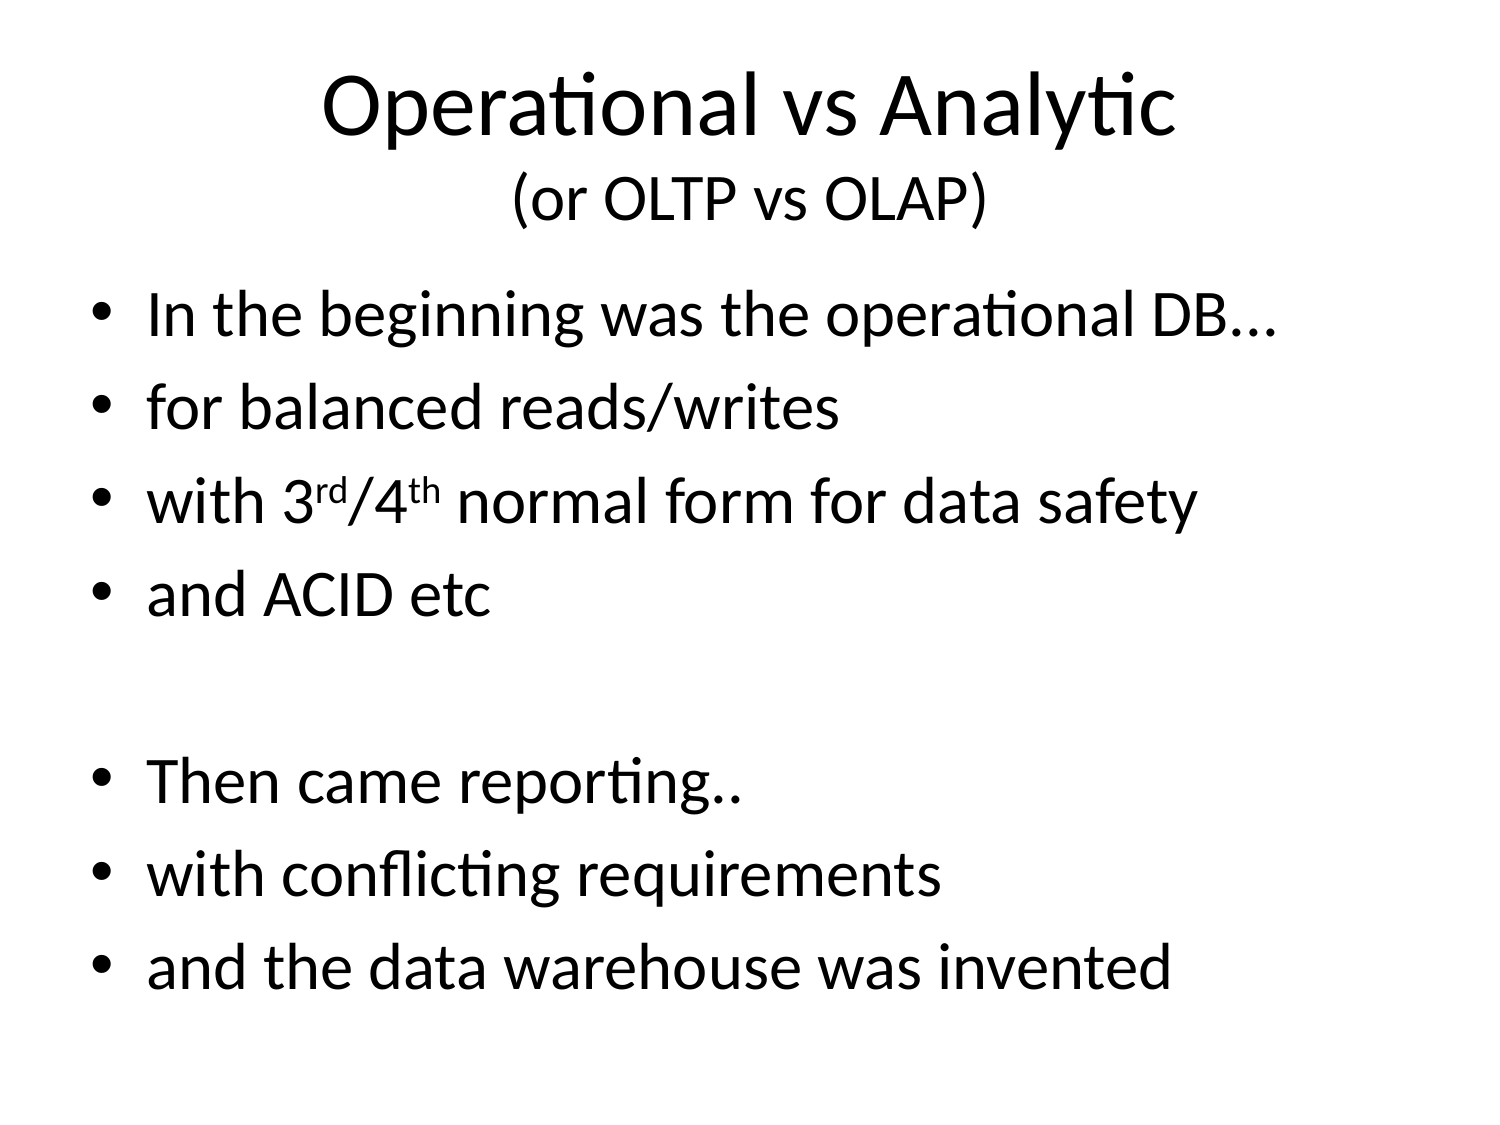

# Operational vs Analytic (or OLTP vs OLAP)
In the beginning was the operational DB...
for balanced reads/writes
with 3rd/4th normal form for data safety
and ACID etc
Then came reporting..
with conflicting requirements
and the data warehouse was invented